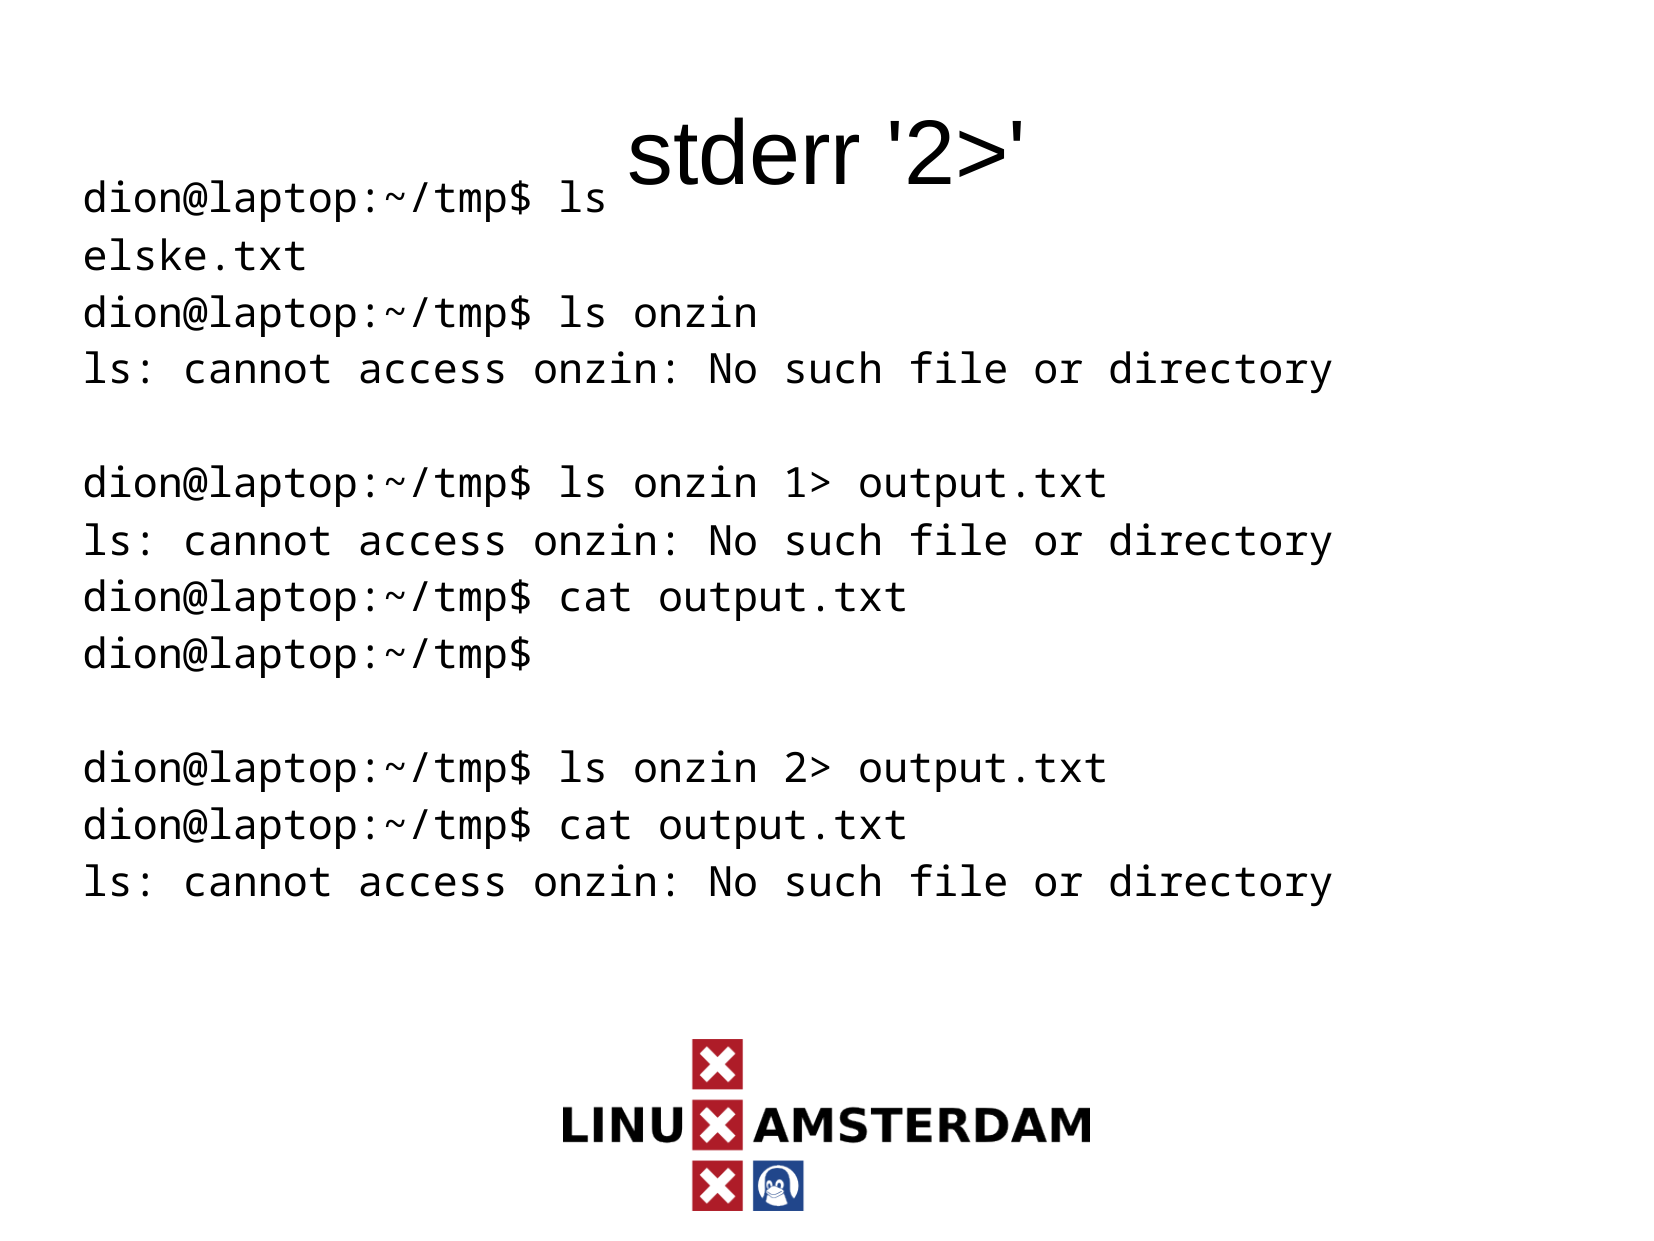

# stderr '2>'
dion@laptop:~/tmp$ ls
elske.txt
dion@laptop:~/tmp$ ls onzin
ls: cannot access onzin: No such file or directory
dion@laptop:~/tmp$ ls onzin 1> output.txt
ls: cannot access onzin: No such file or directory
dion@laptop:~/tmp$ cat output.txt
dion@laptop:~/tmp$
dion@laptop:~/tmp$ ls onzin 2> output.txt
dion@laptop:~/tmp$ cat output.txt
ls: cannot access onzin: No such file or directory